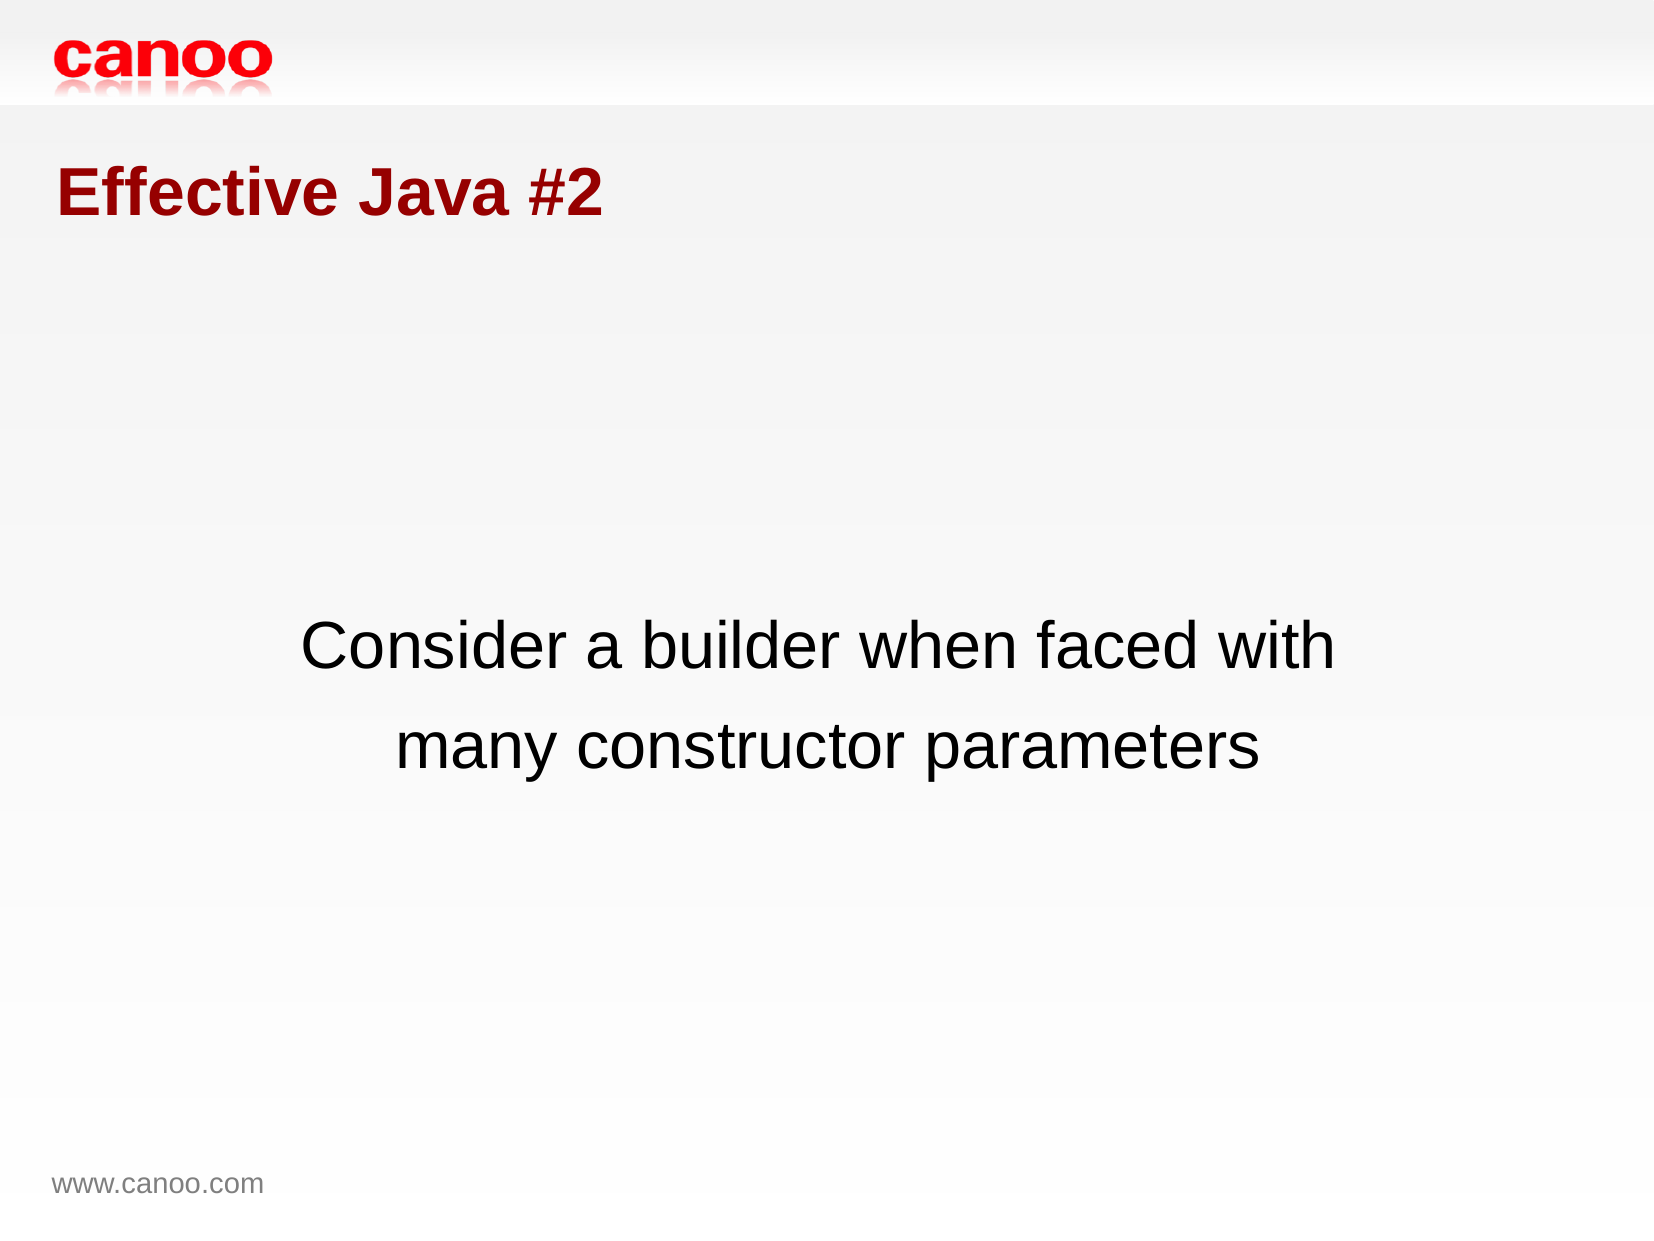

Effective Java #2
# Consider a builder when faced with
many constructor parameters